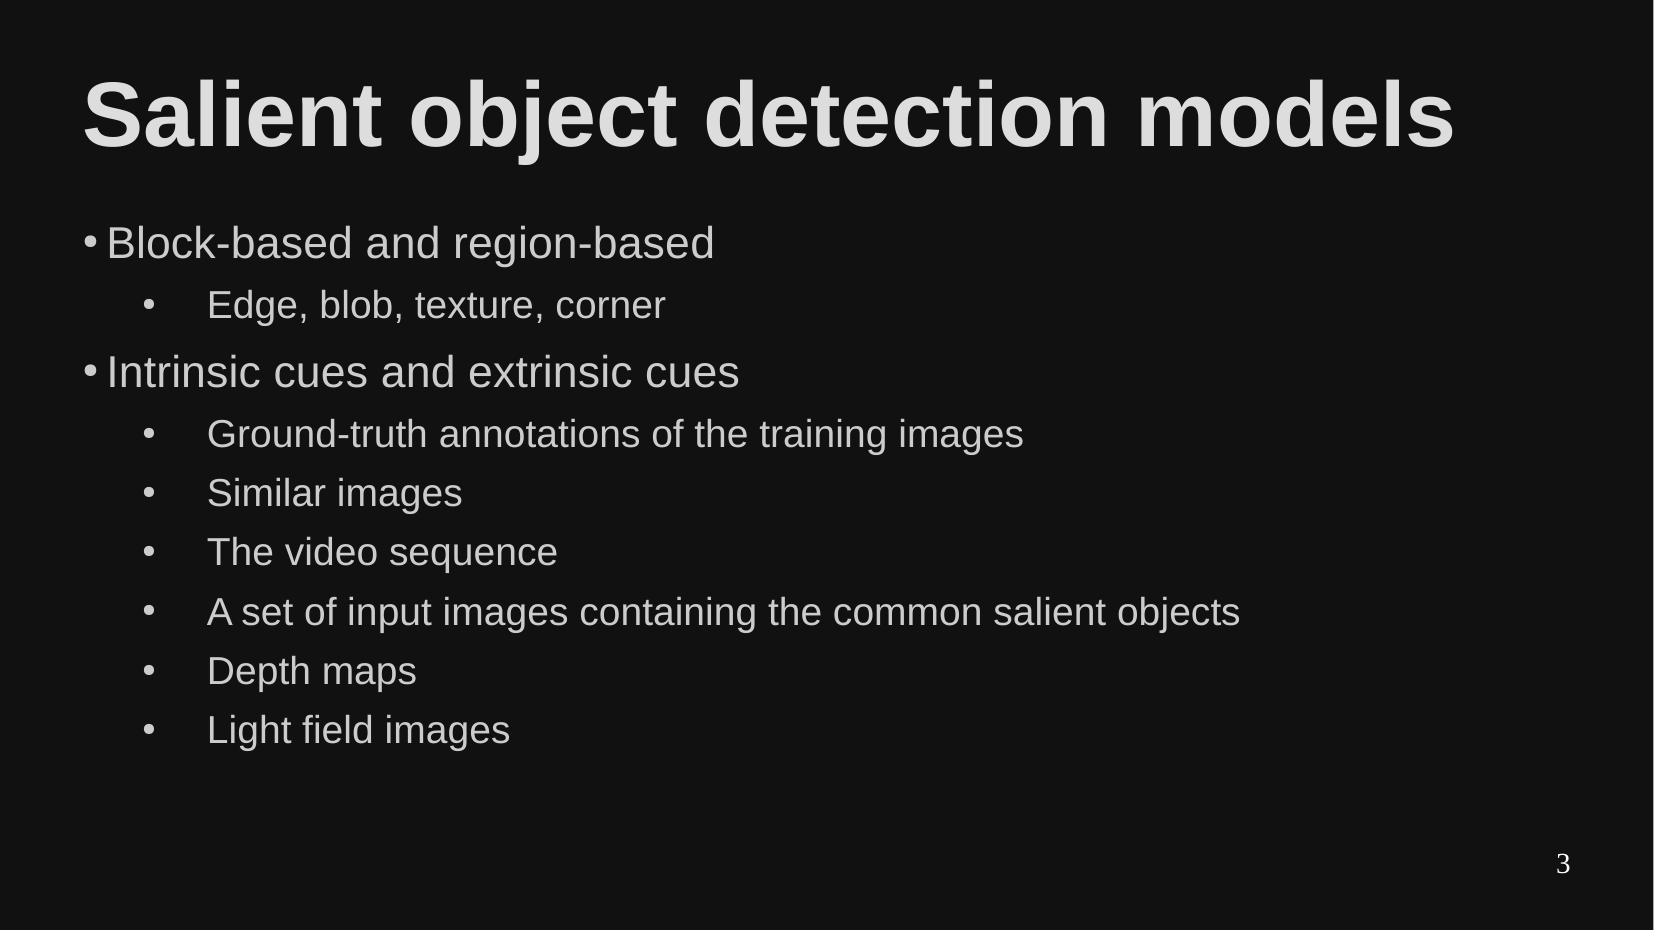

# Salient object detection models
Block-based and region-based
Edge, blob, texture, corner
Intrinsic cues and extrinsic cues
Ground-truth annotations of the training images
Similar images
The video sequence
A set of input images containing the common salient objects
Depth maps
Light field images
3